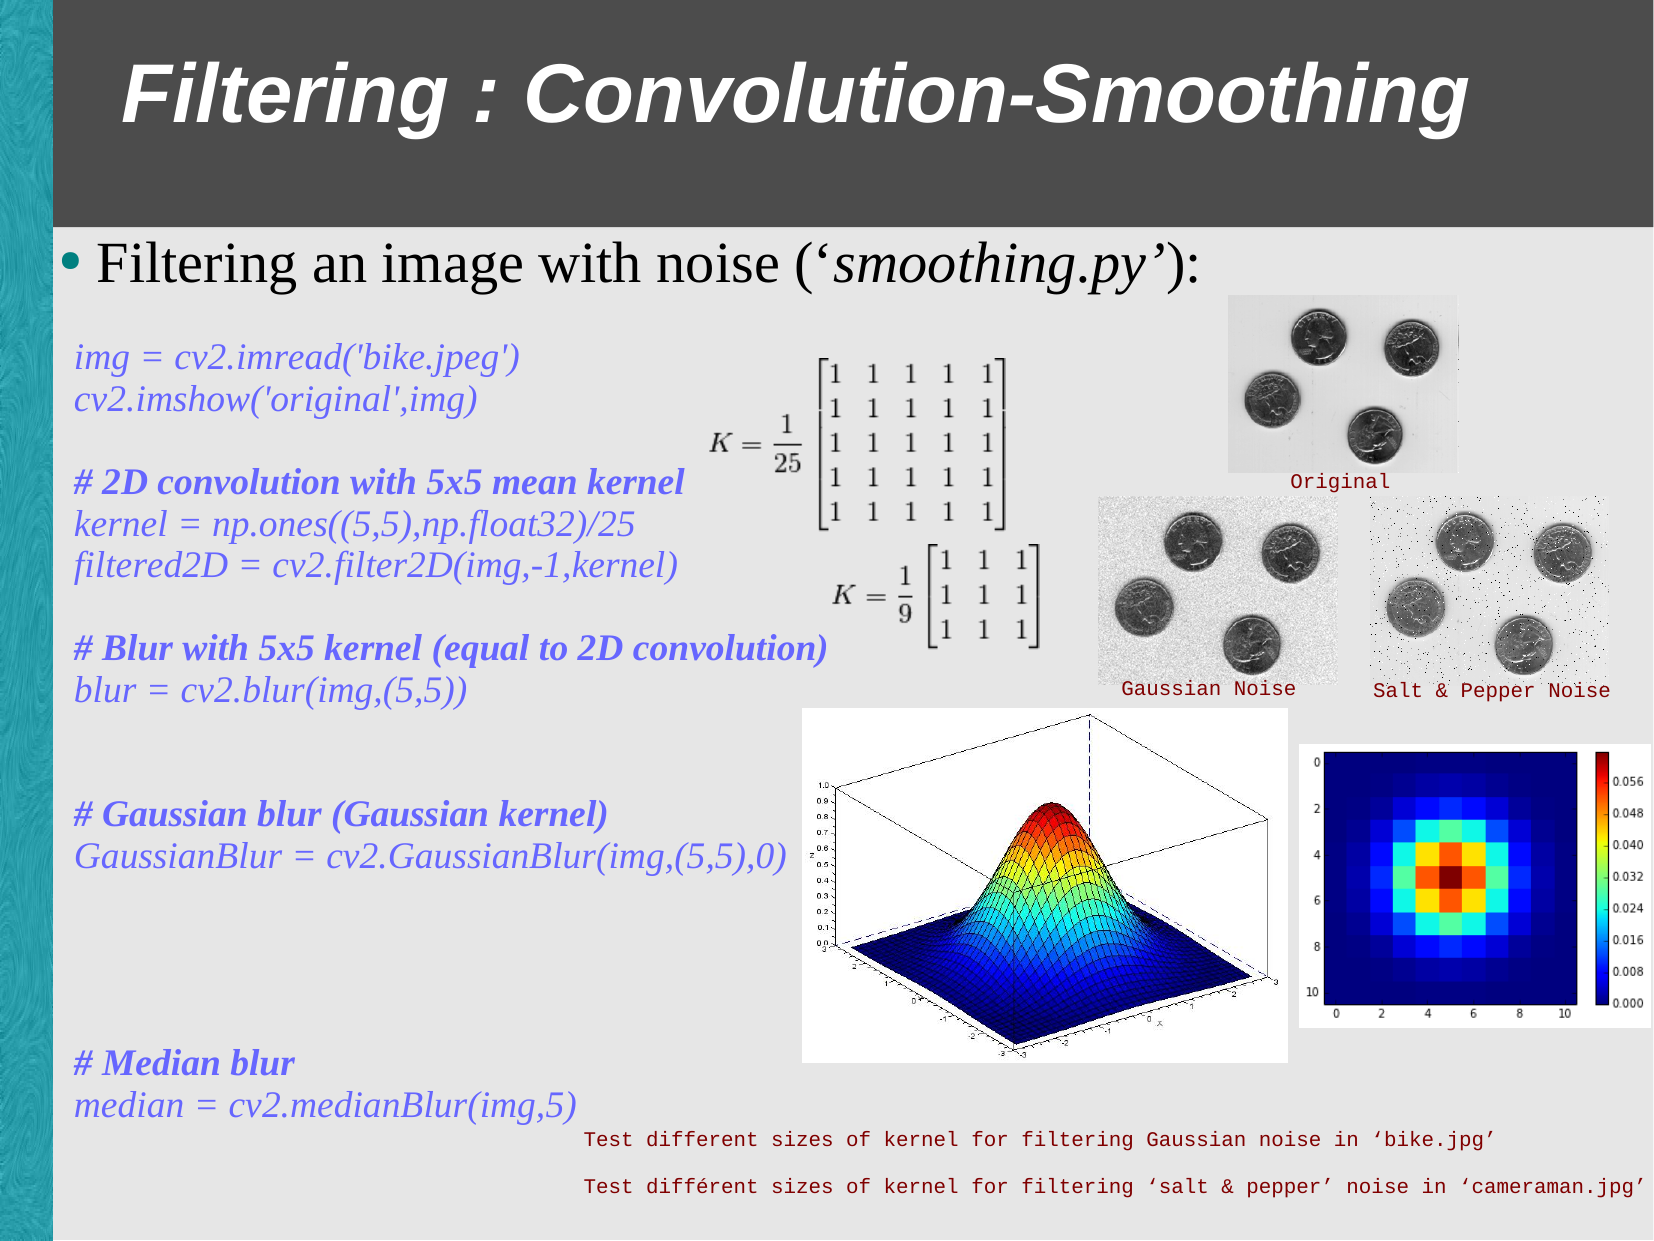

# Filtering : Convolution-Smoothing
 Filtering an image with noise (‘smoothing.py’):
img = cv2.imread('bike.jpeg')
cv2.imshow('original',img)
# 2D convolution with 5x5 mean kernel
kernel = np.ones((5,5),np.float32)/25
filtered2D = cv2.filter2D(img,-1,kernel)
# Blur with 5x5 kernel (equal to 2D convolution)
blur = cv2.blur(img,(5,5))
# Gaussian blur (Gaussian kernel)
GaussianBlur = cv2.GaussianBlur(img,(5,5),0)
# Median blur
median = cv2.medianBlur(img,5)
Original
Gaussian Noise
Salt & Pepper Noise
Test different sizes of kernel for filtering Gaussian noise in ‘bike.jpg’
Test différent sizes of kernel for filtering ‘salt & pepper’ noise in ‘cameraman.jpg’